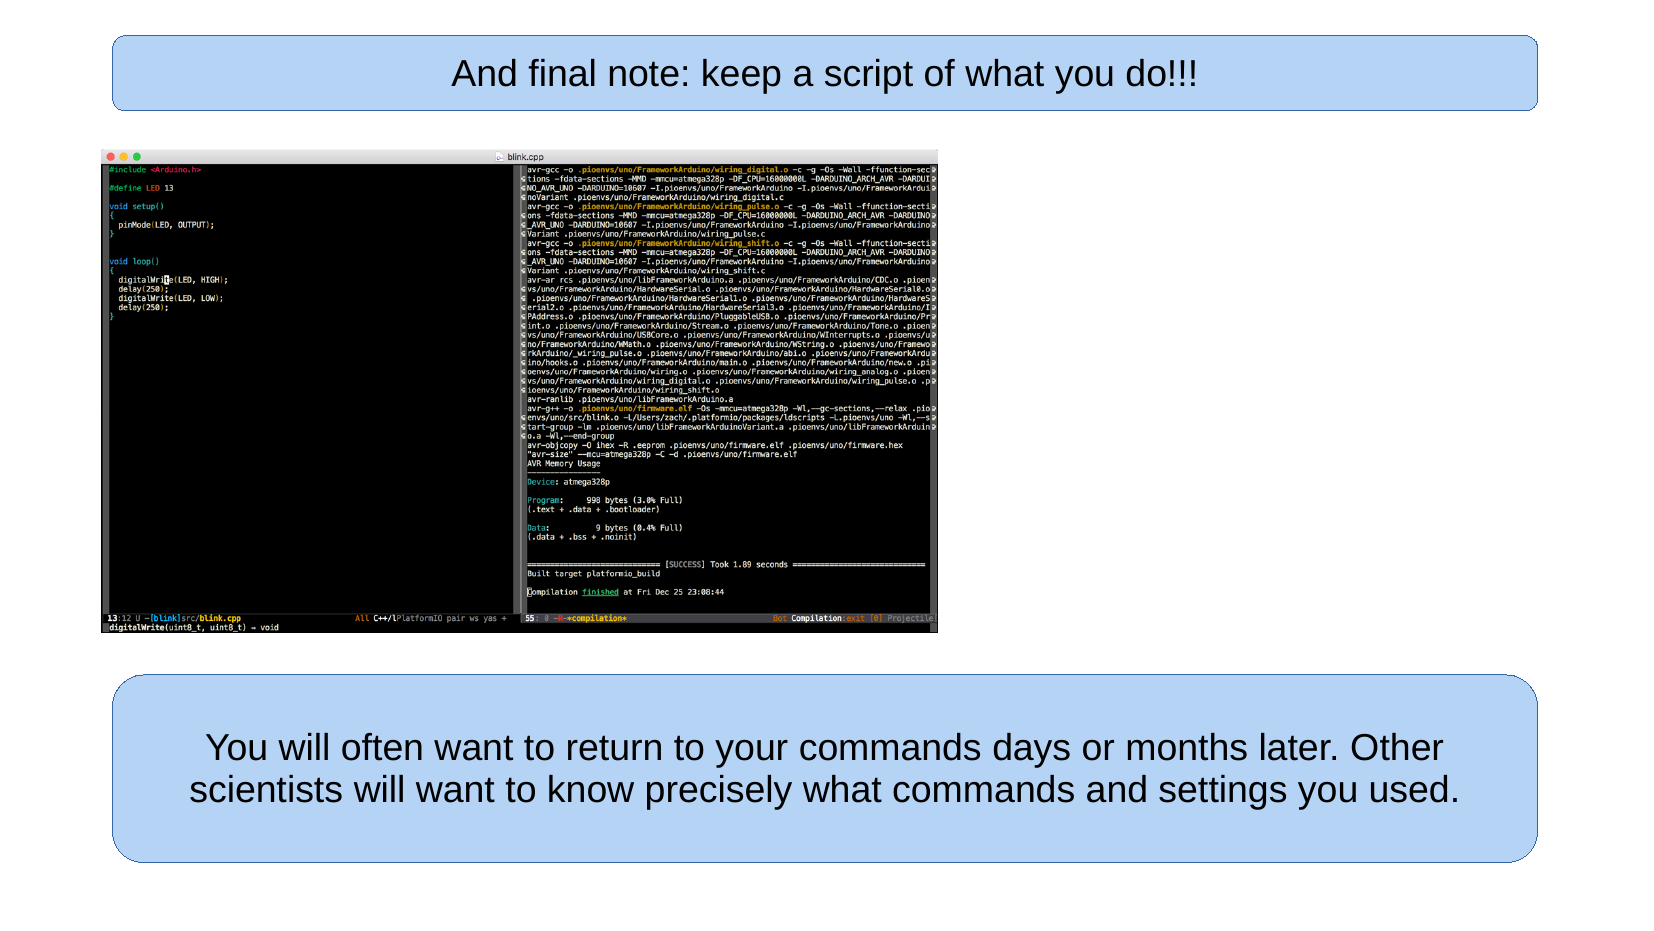

And final note: keep a script of what you do!!!
You will often want to return to your commands days or months later. Other scientists will want to know precisely what commands and settings you used.